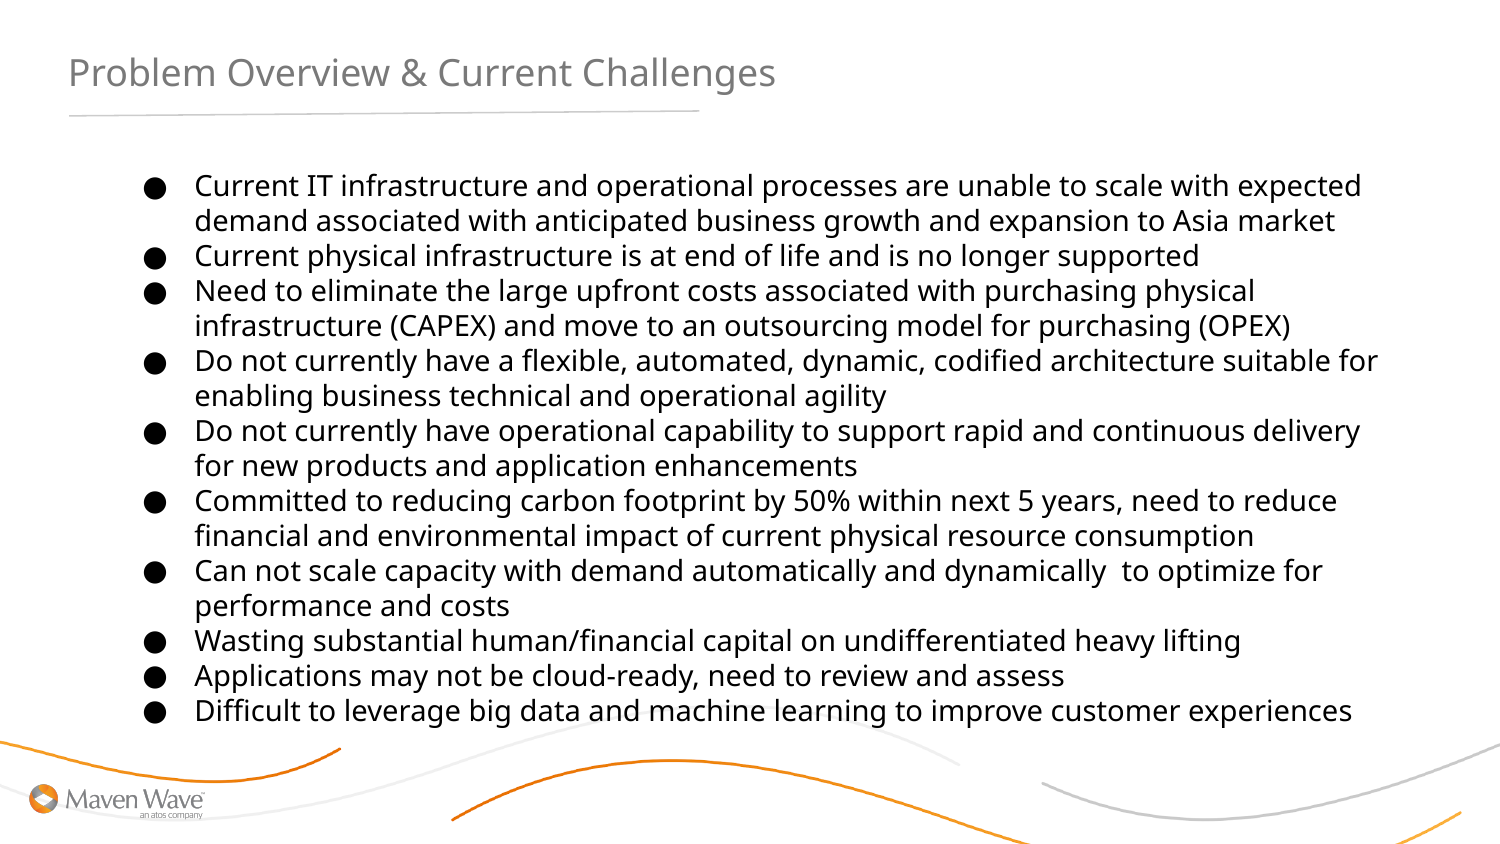

Problem Overview & Current Challenges
Current IT infrastructure and operational processes are unable to scale with expected demand associated with anticipated business growth and expansion to Asia market
Current physical infrastructure is at end of life and is no longer supported
Need to eliminate the large upfront costs associated with purchasing physical infrastructure (CAPEX) and move to an outsourcing model for purchasing (OPEX)
Do not currently have a flexible, automated, dynamic, codified architecture suitable for enabling business technical and operational agility
Do not currently have operational capability to support rapid and continuous delivery for new products and application enhancements
Committed to reducing carbon footprint by 50% within next 5 years, need to reduce financial and environmental impact of current physical resource consumption
Can not scale capacity with demand automatically and dynamically to optimize for performance and costs
Wasting substantial human/financial capital on undifferentiated heavy lifting
Applications may not be cloud-ready, need to review and assess
Difficult to leverage big data and machine learning to improve customer experiences